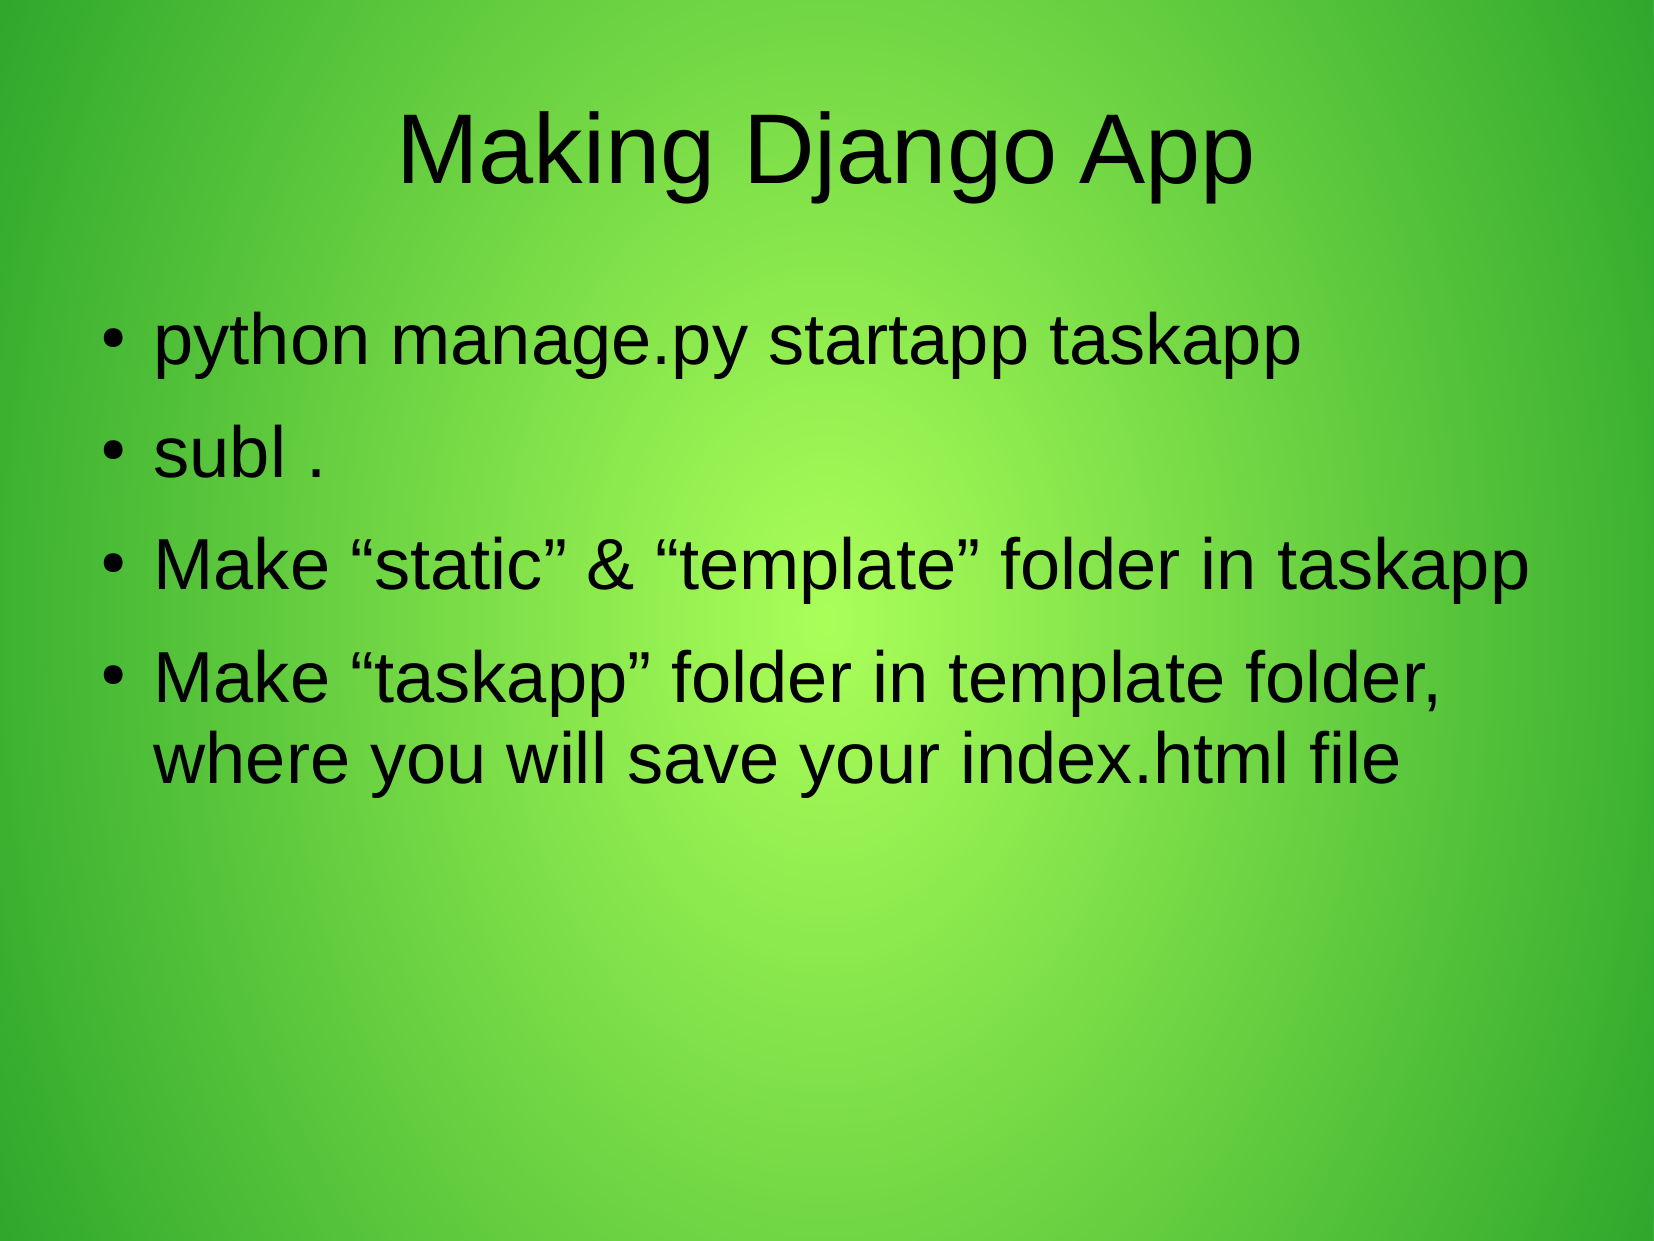

# Making Django App
python manage.py startapp taskapp
subl .
Make “static” & “template” folder in taskapp
Make “taskapp” folder in template folder, where you will save your index.html file